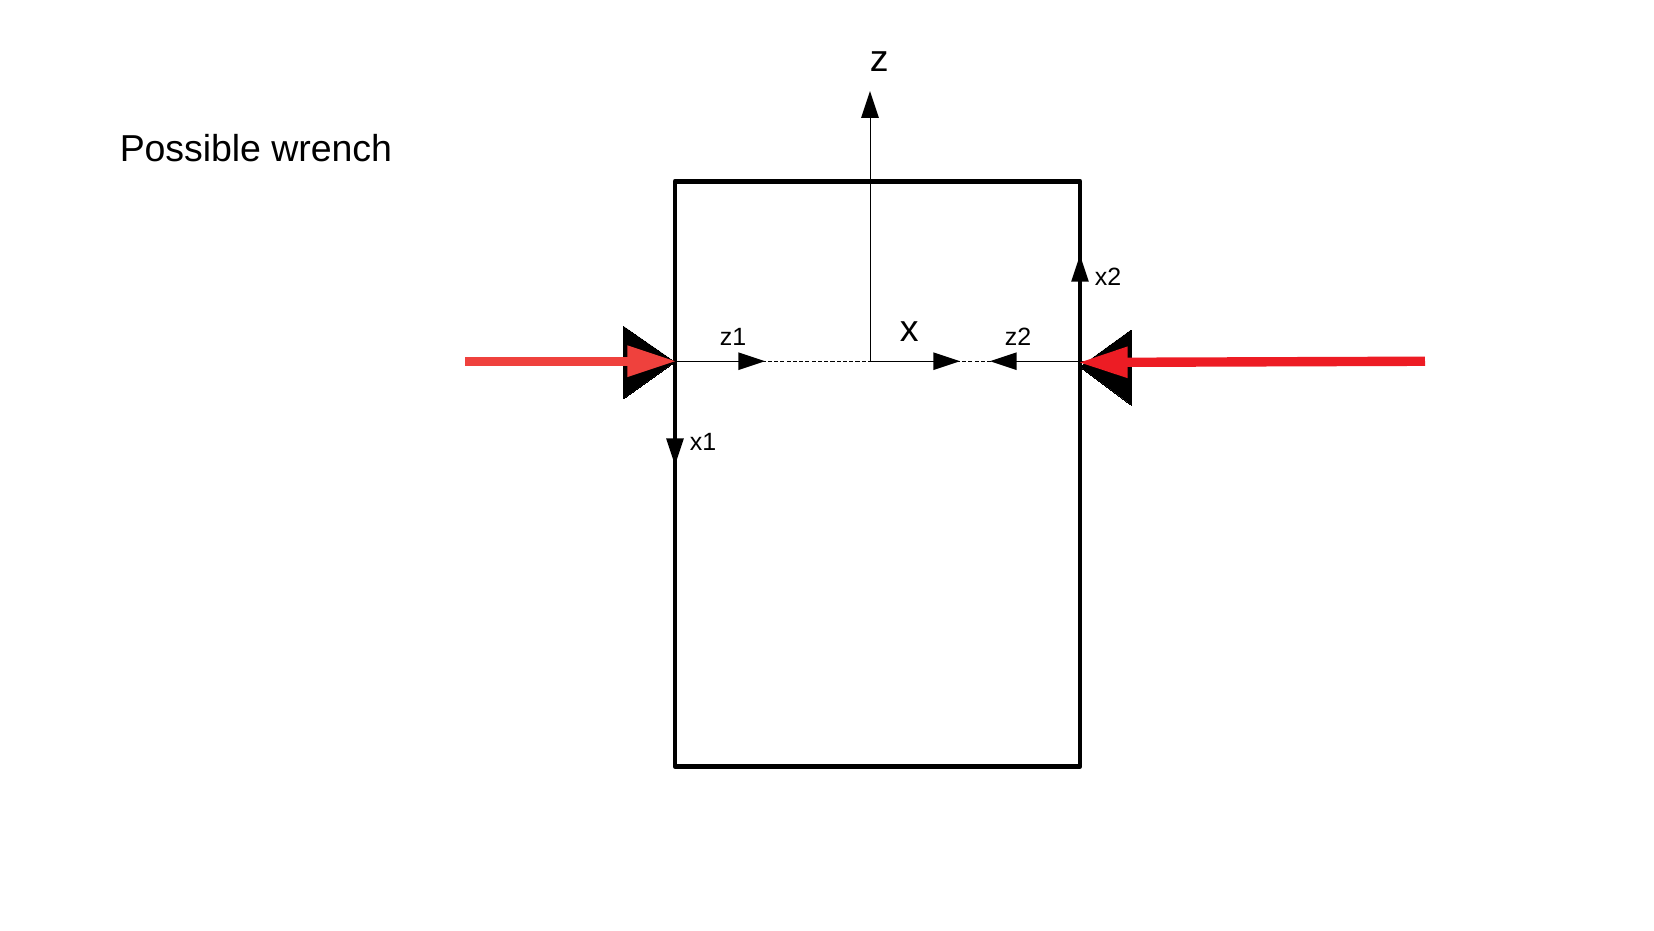

z
Possible wrench
x2
x
z1
z2
x1